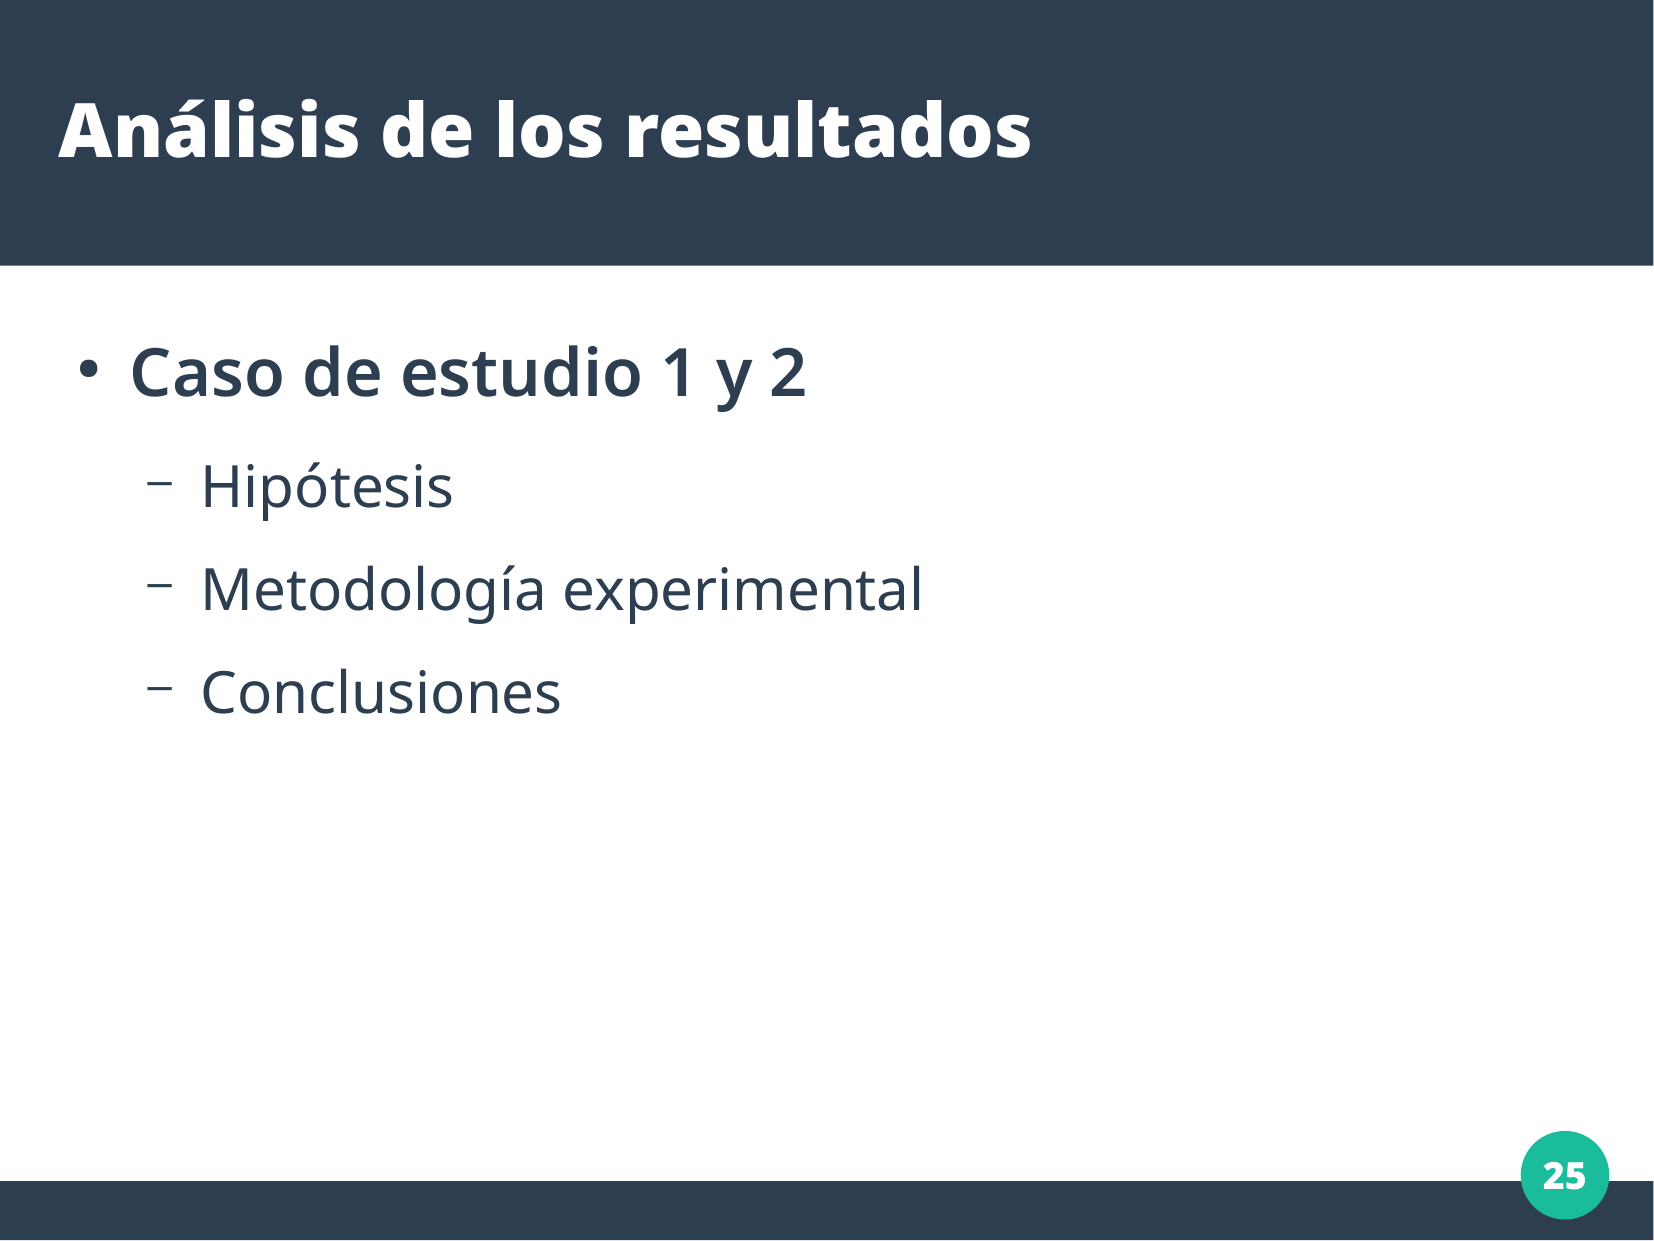

# Análisis de los resultados
Caso de estudio 1 y 2
Hipótesis
Metodología experimental
Conclusiones
25